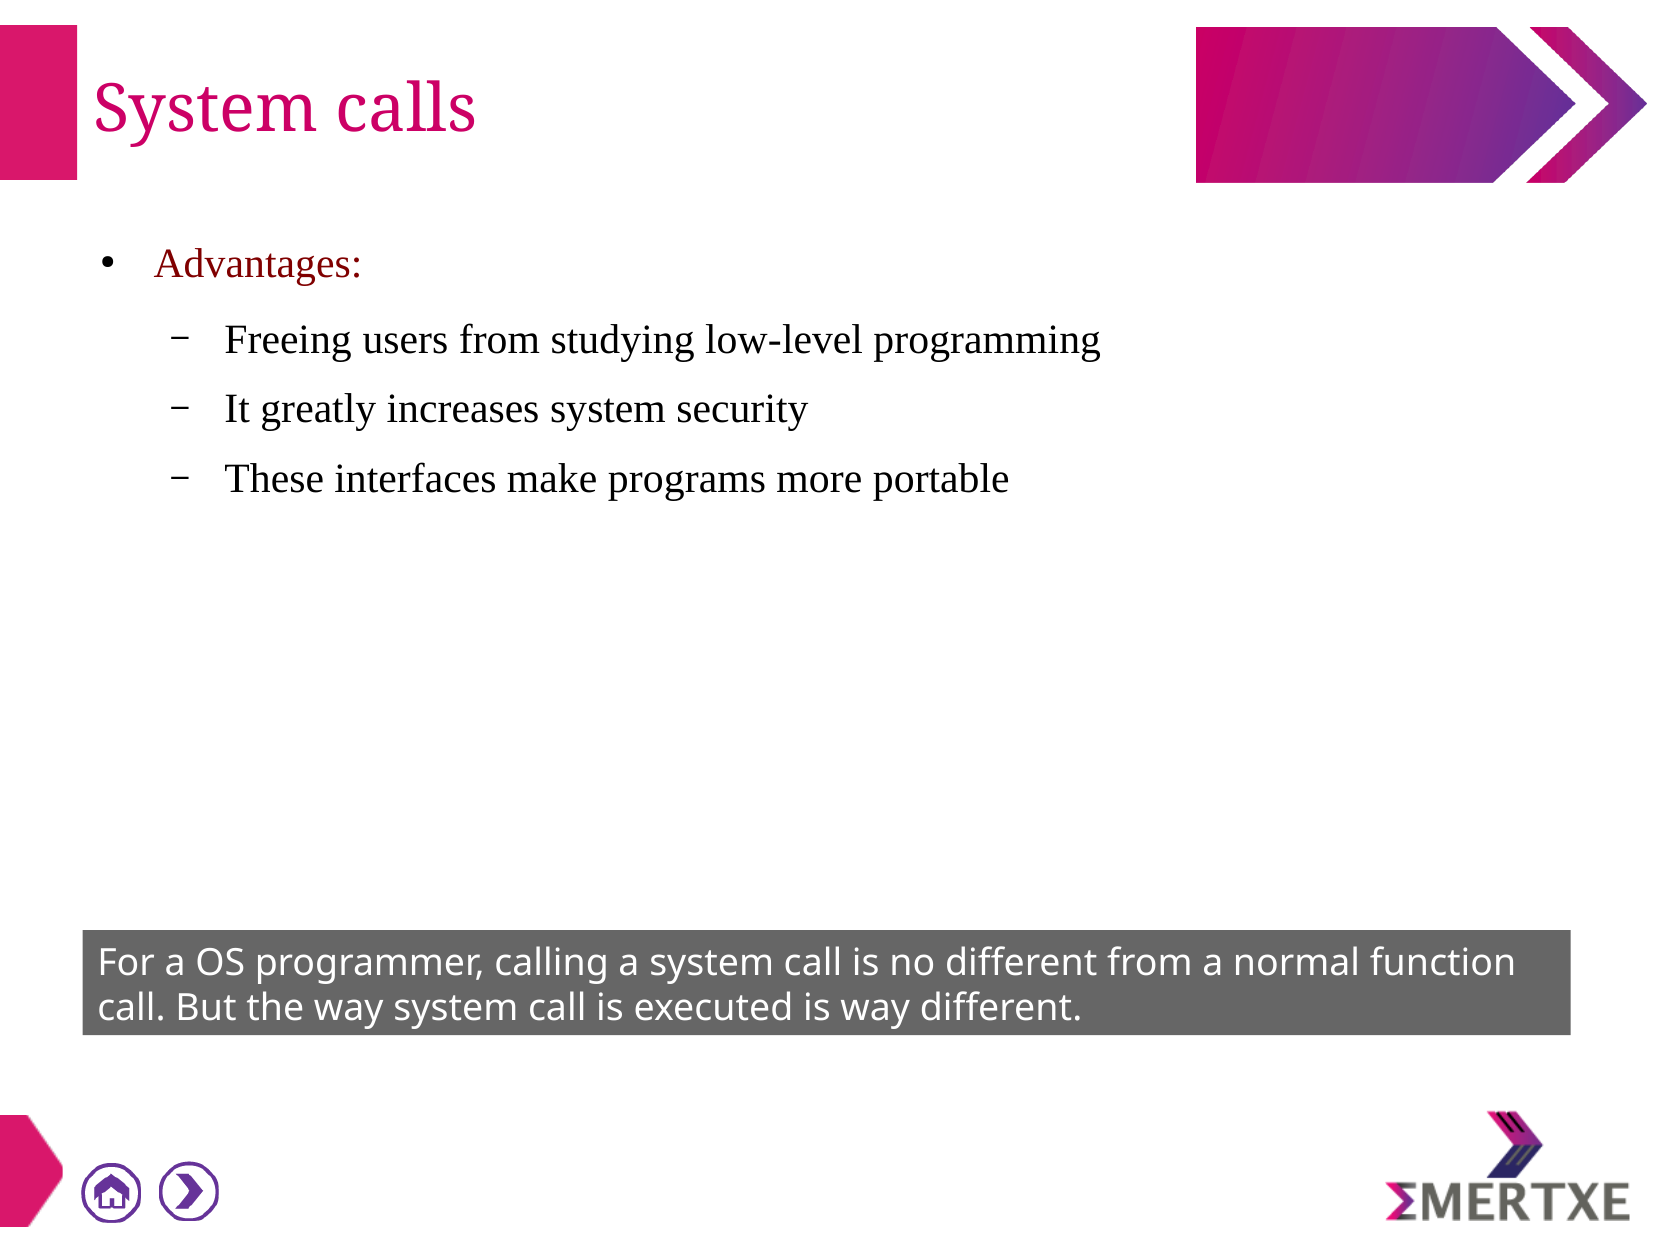

# System calls
Advantages:
Freeing users from studying low-level programming
It greatly increases system security
These interfaces make programs more portable
For a OS programmer, calling a system call is no different from a normal function call. But the way system call is executed is way different.